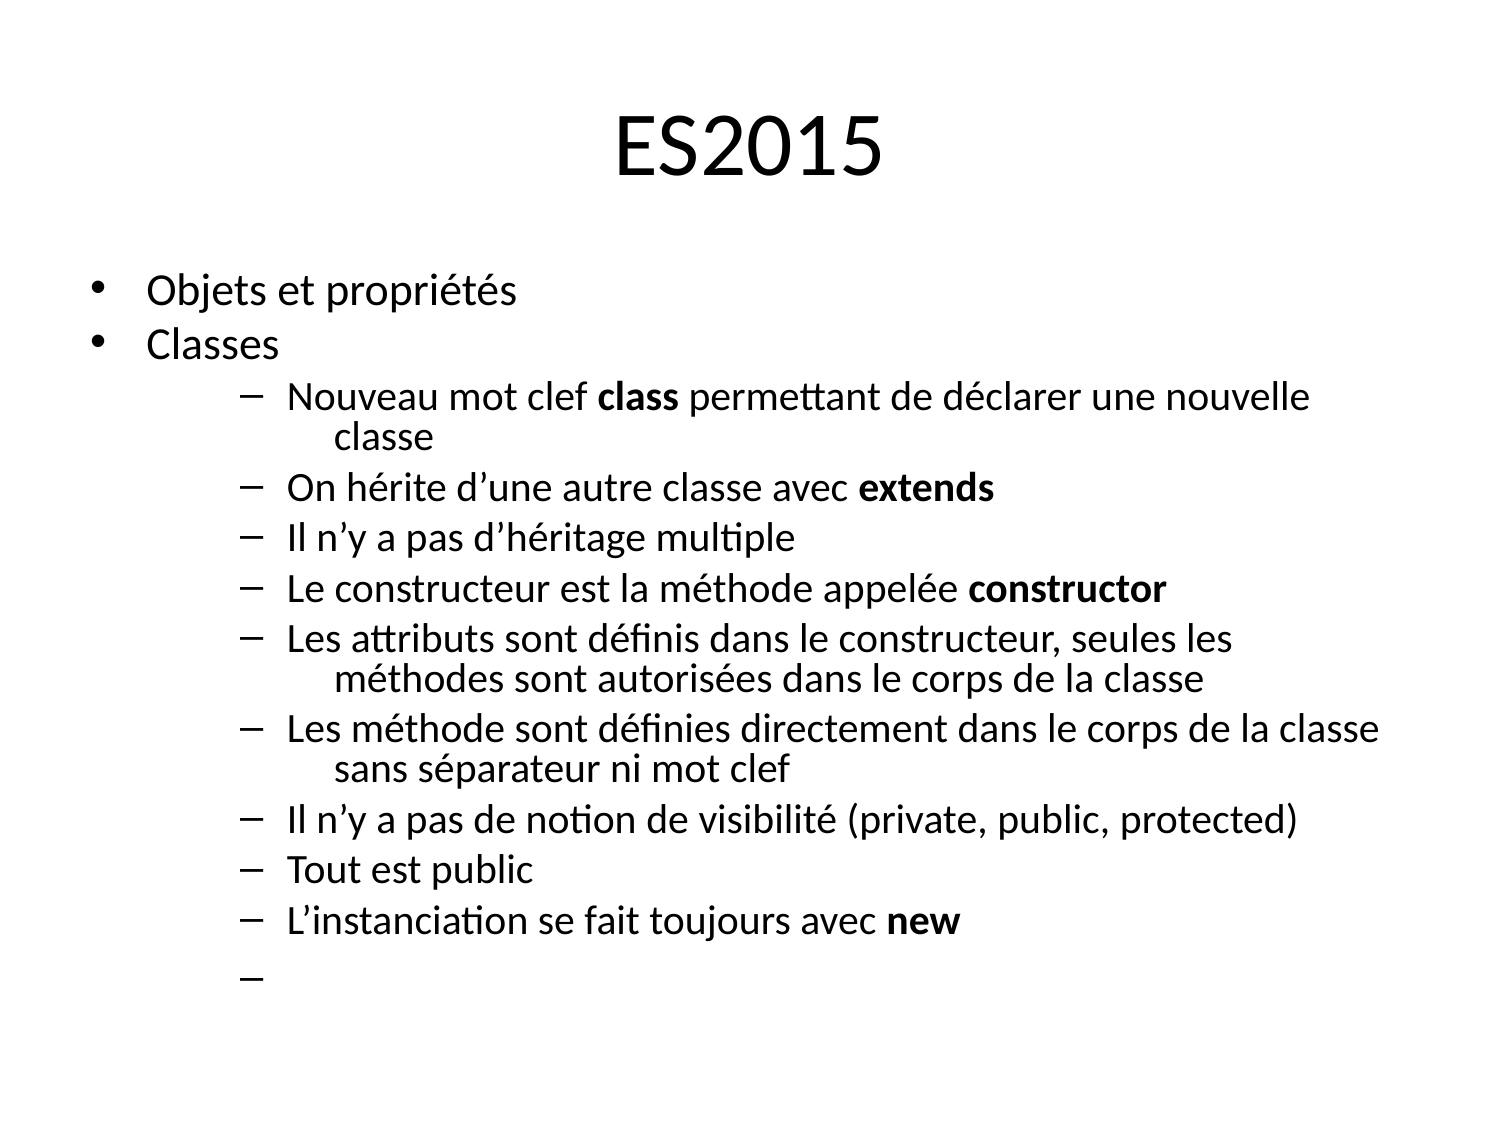

# ES2015
Objets et propriétés
Classes
Nouveau mot clef class permettant de déclarer une nouvelle classe
On hérite d’une autre classe avec extends
Il n’y a pas d’héritage multiple
Le constructeur est la méthode appelée constructor
Les attributs sont définis dans le constructeur, seules les méthodes sont autorisées dans le corps de la classe
Les méthode sont définies directement dans le corps de la classe sans séparateur ni mot clef
Il n’y a pas de notion de visibilité (private, public, protected)
Tout est public
L’instanciation se fait toujours avec new